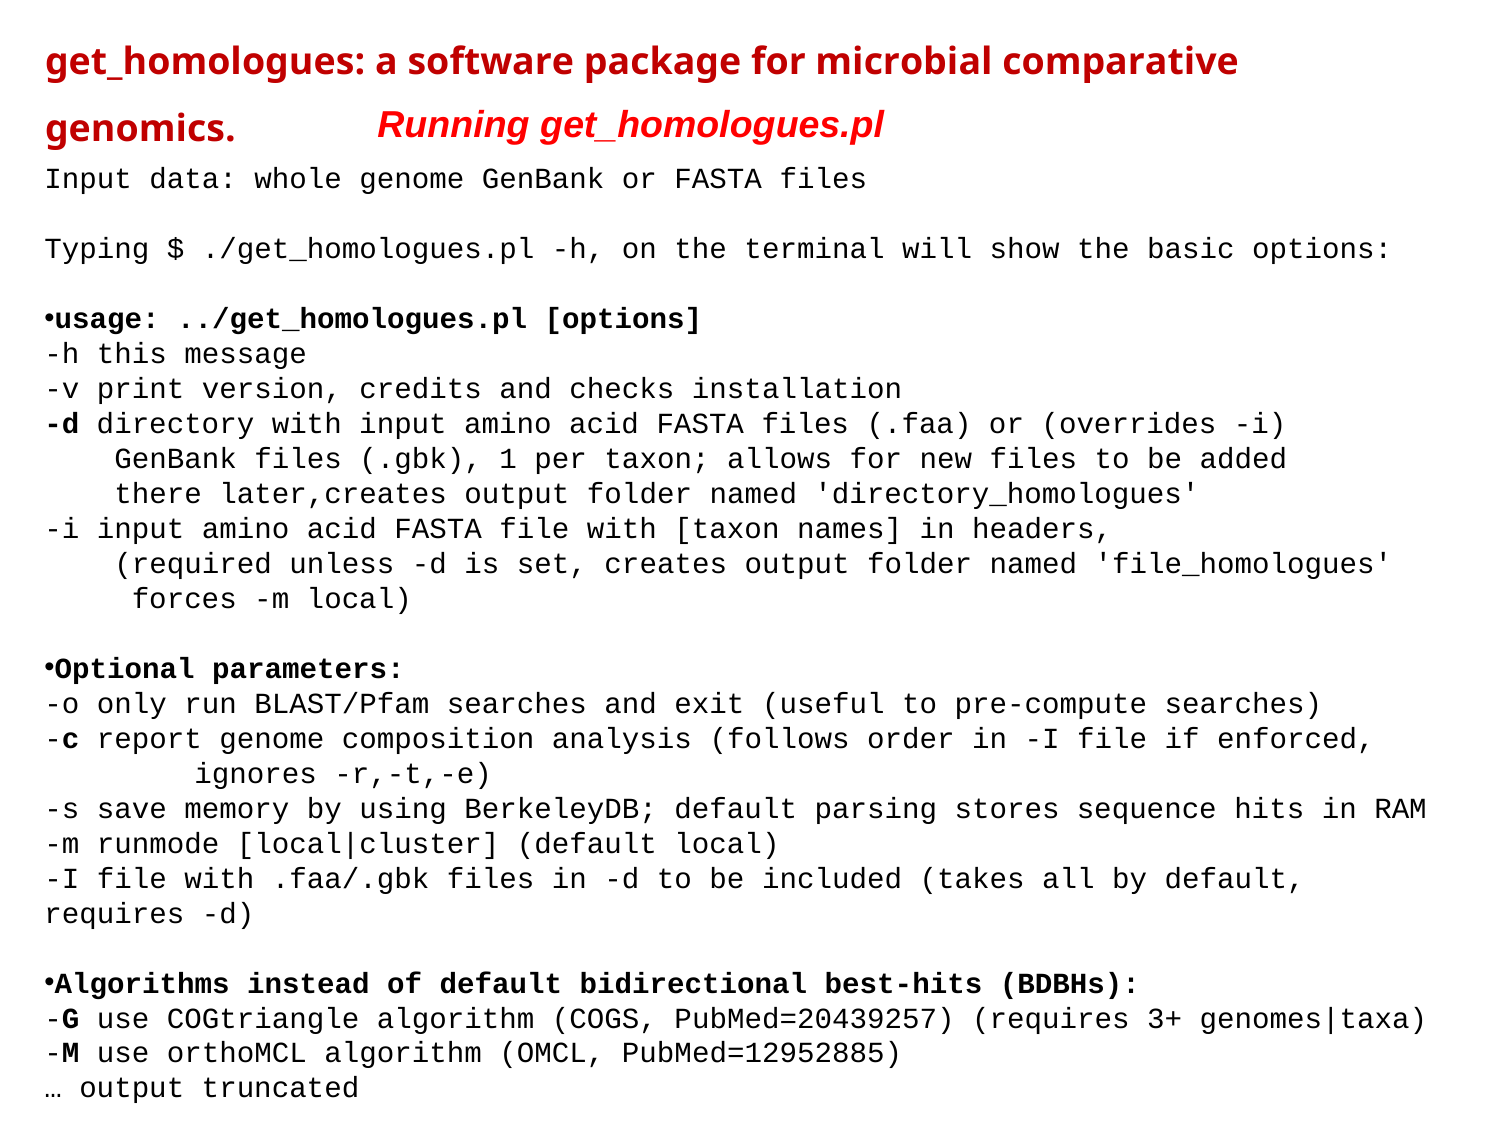

get_homologues: a software package for microbial comparative genomics.
Running get_homologues.pl
Input data: whole genome GenBank or FASTA files
Typing $ ./get_homologues.pl -h, on the terminal will show the basic options:
usage: ../get_homologues.pl [options]
-h this message
-v print version, credits and checks installation
-d directory with input amino acid FASTA files (.faa) or (overrides -i)
 GenBank files (.gbk), 1 per taxon; allows for new files to be added
 there later,creates output folder named 'directory_homologues'
-i input amino acid FASTA file with [taxon names] in headers,
 (required unless -d is set, creates output folder named 'file_homologues'
 forces -m local)
Optional parameters:
-o only run BLAST/Pfam searches and exit (useful to pre-compute searches)
-c report genome composition analysis (follows order in -I file if enforced,
	ignores -r,-t,-e)
-s save memory by using BerkeleyDB; default parsing stores sequence hits in RAM
-m runmode [local|cluster] (default local)
-I file with .faa/.gbk files in -d to be included (takes all by default, requires -d)
Algorithms instead of default bidirectional best-hits (BDBHs):
-G use COGtriangle algorithm (COGS, PubMed=20439257) (requires 3+ genomes|taxa)
-M use orthoMCL algorithm (OMCL, PubMed=12952885)
… output truncated